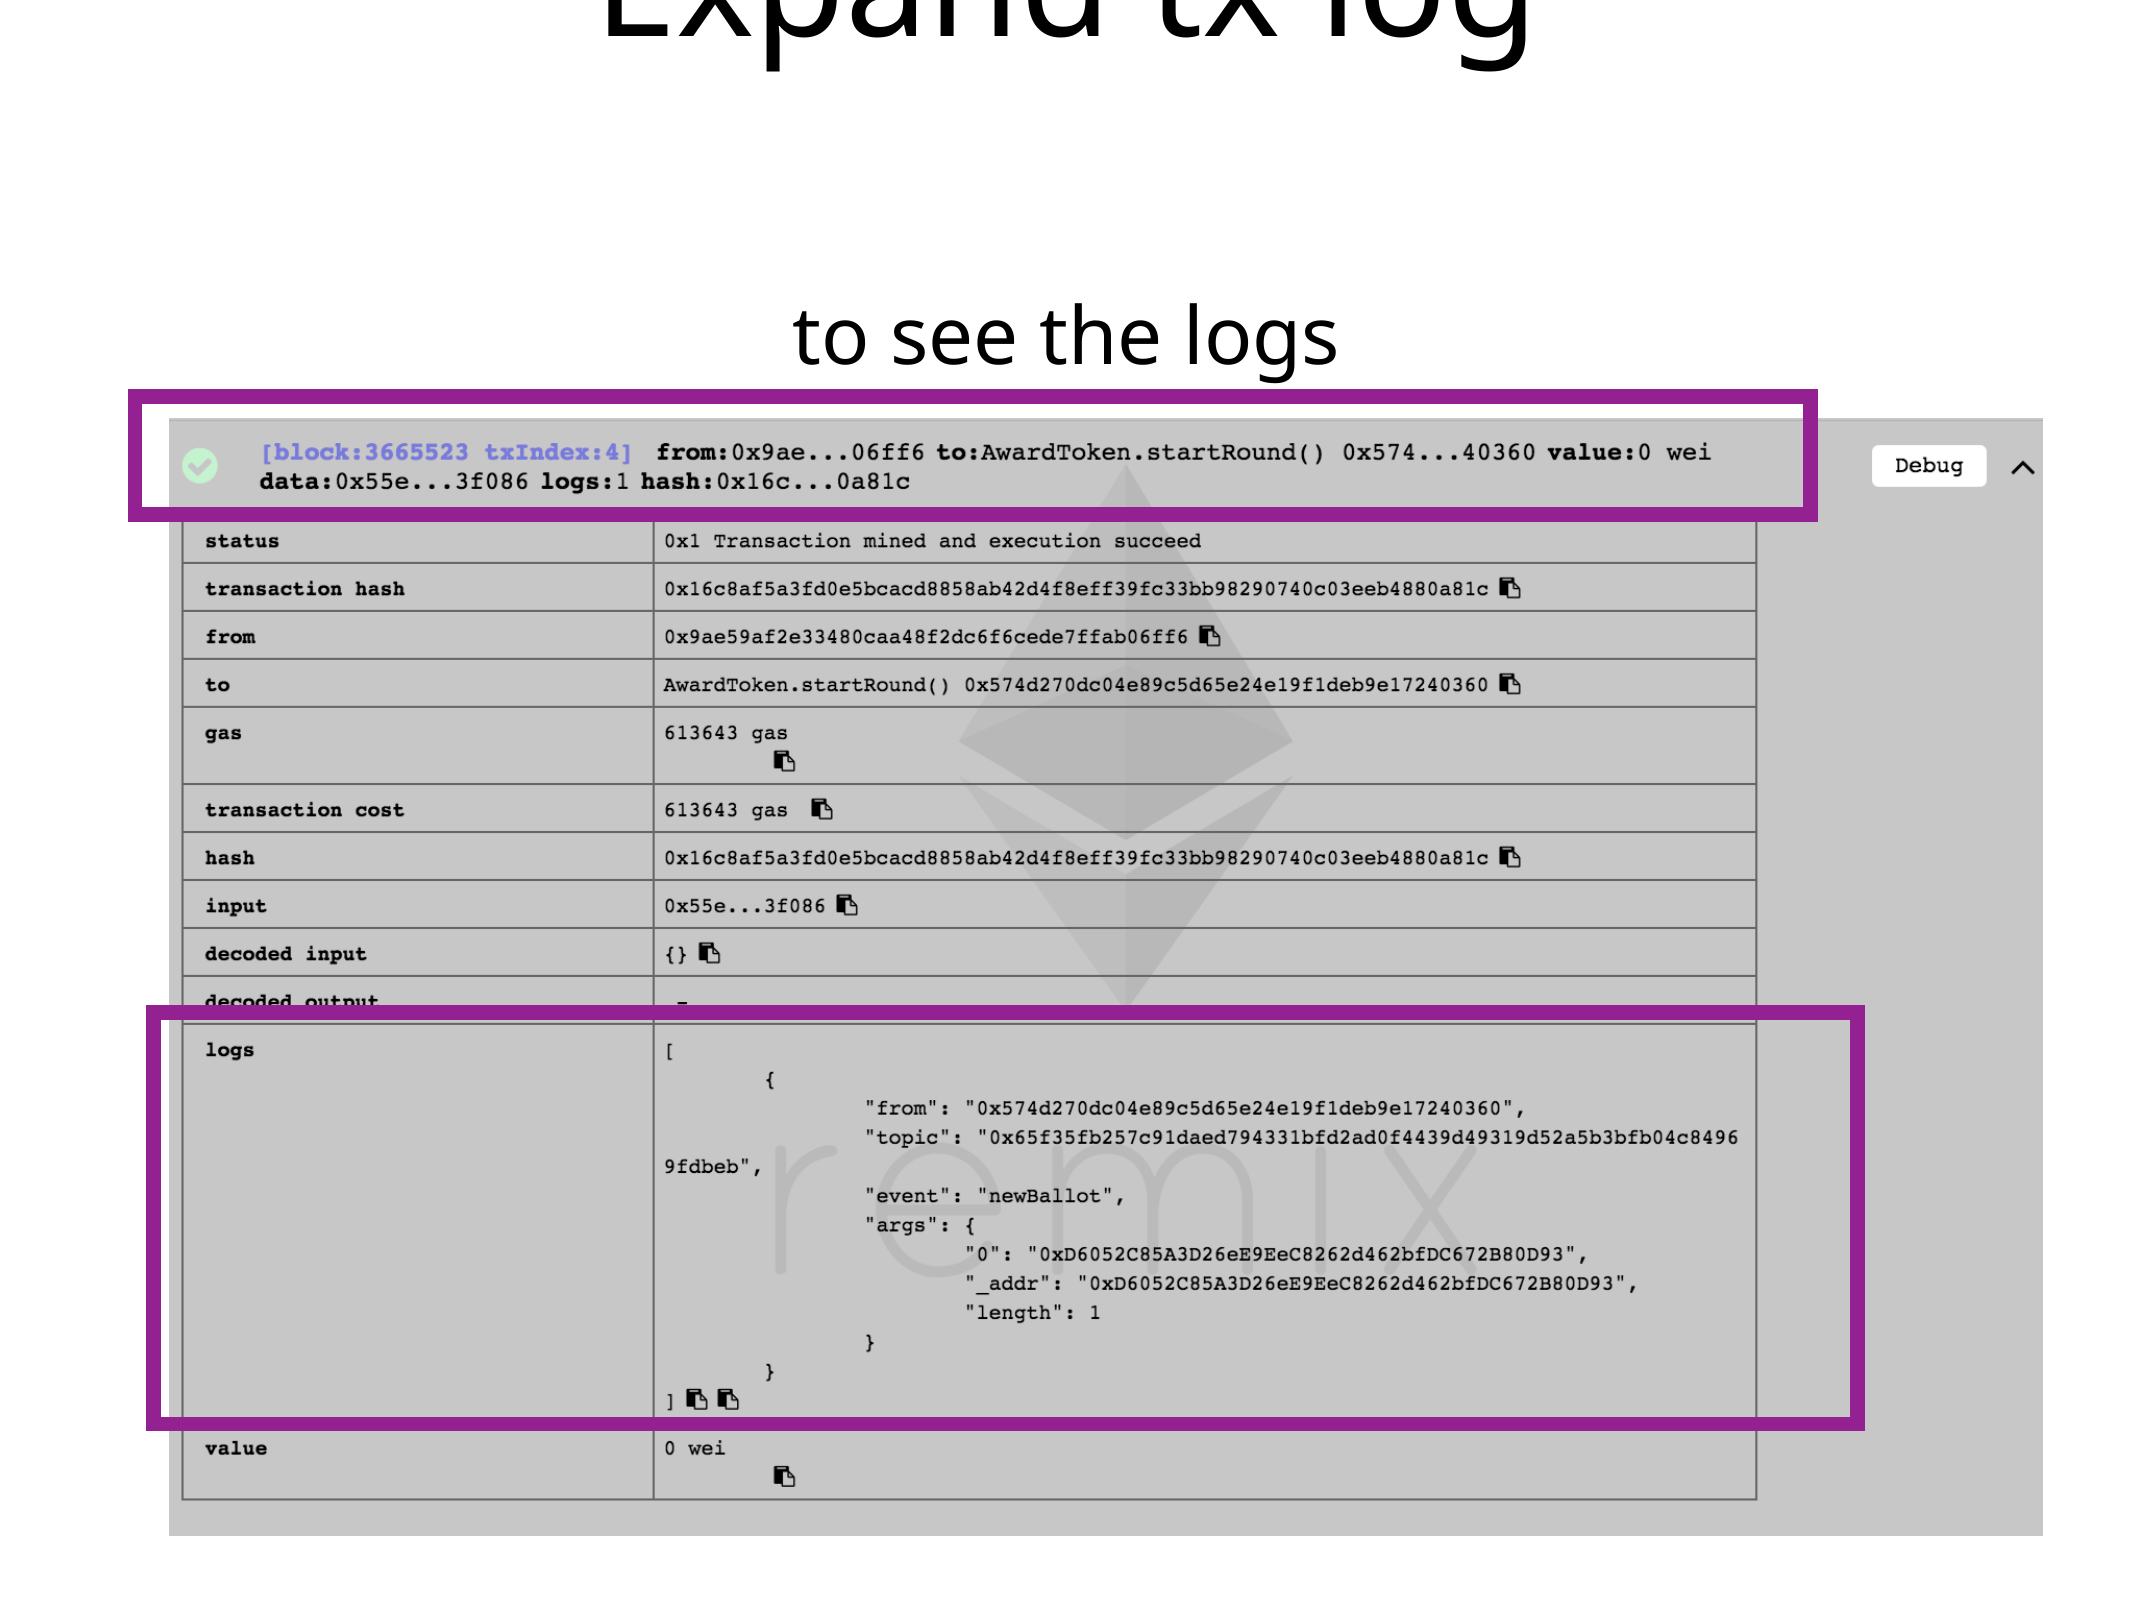

# Expand tx log
to see the logs
( when dependencies.js is the active file )